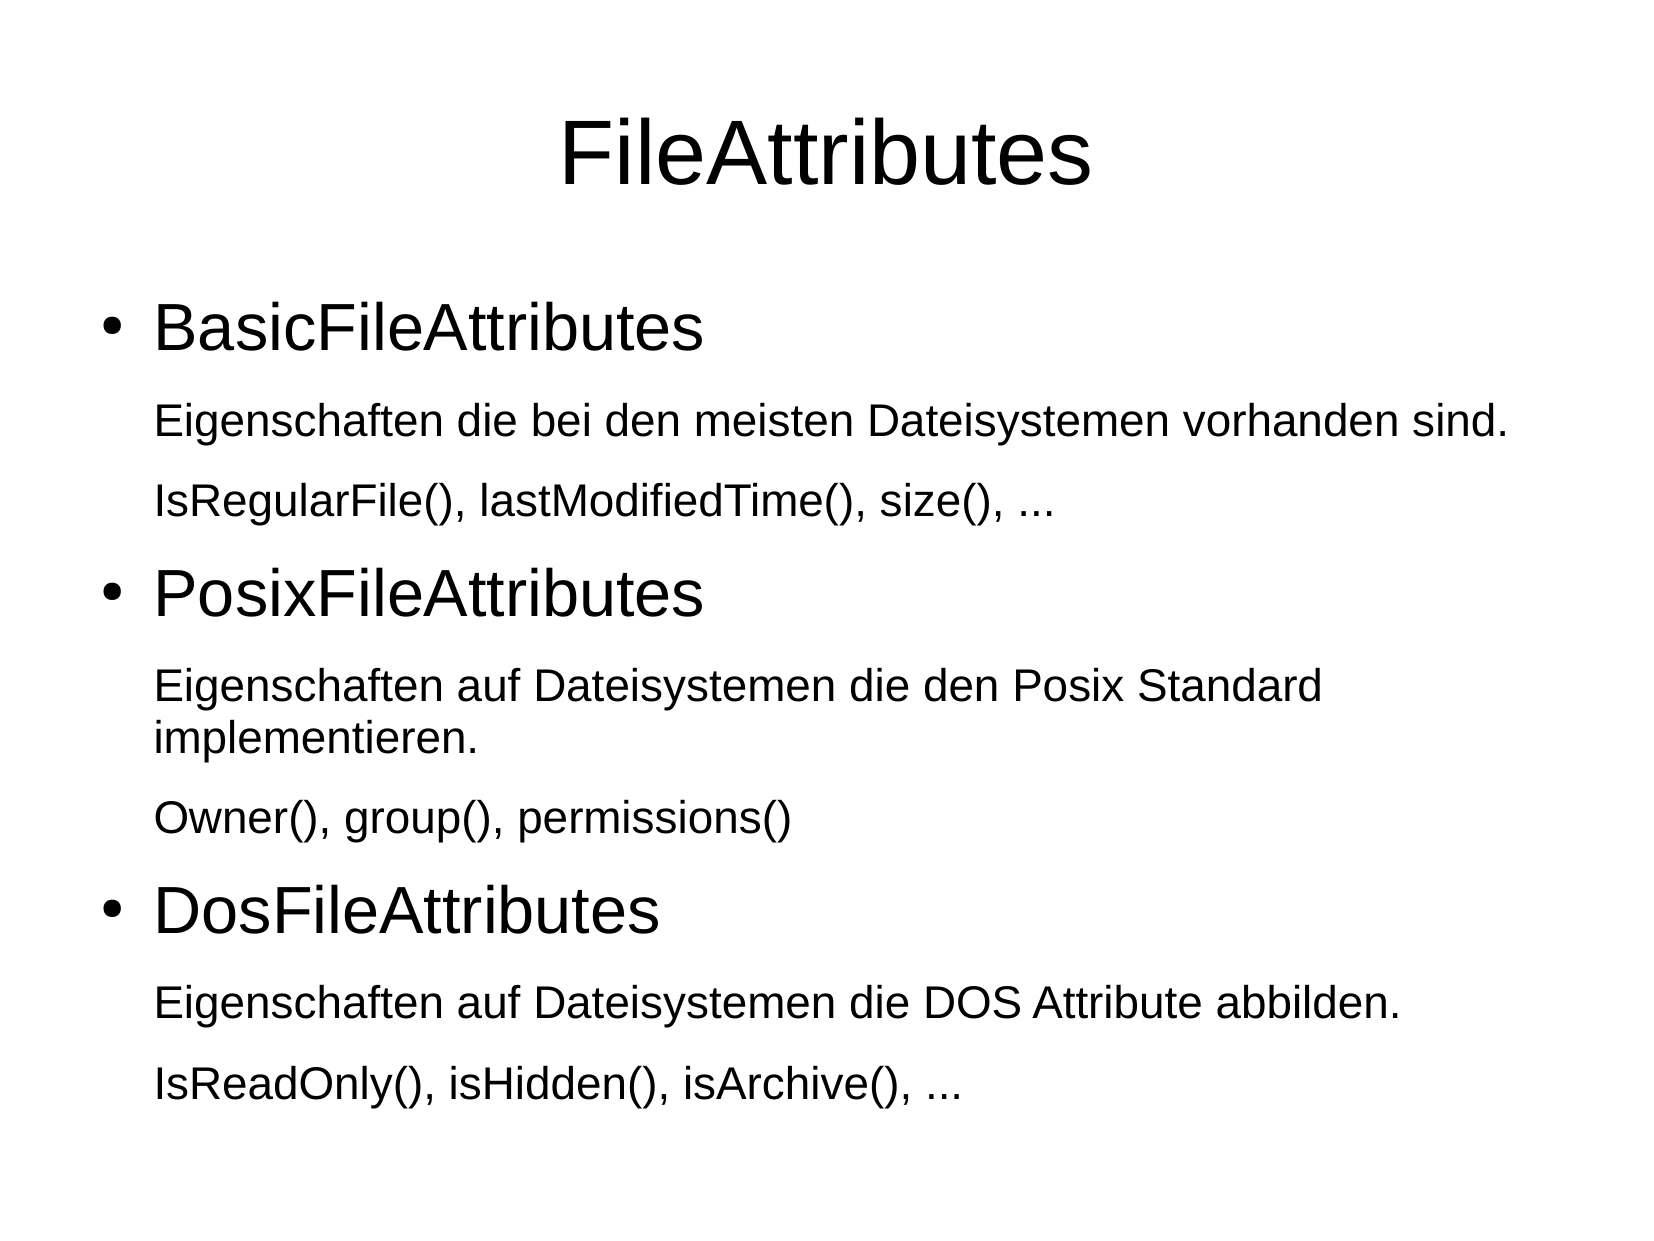

# FileAttributes
BasicFileAttributes
Eigenschaften die bei den meisten Dateisystemen vorhanden sind.
IsRegularFile(), lastModifiedTime(), size(), ...
PosixFileAttributes
Eigenschaften auf Dateisystemen die den Posix Standard implementieren.
Owner(), group(), permissions()
DosFileAttributes
Eigenschaften auf Dateisystemen die DOS Attribute abbilden.
IsReadOnly(), isHidden(), isArchive(), ...